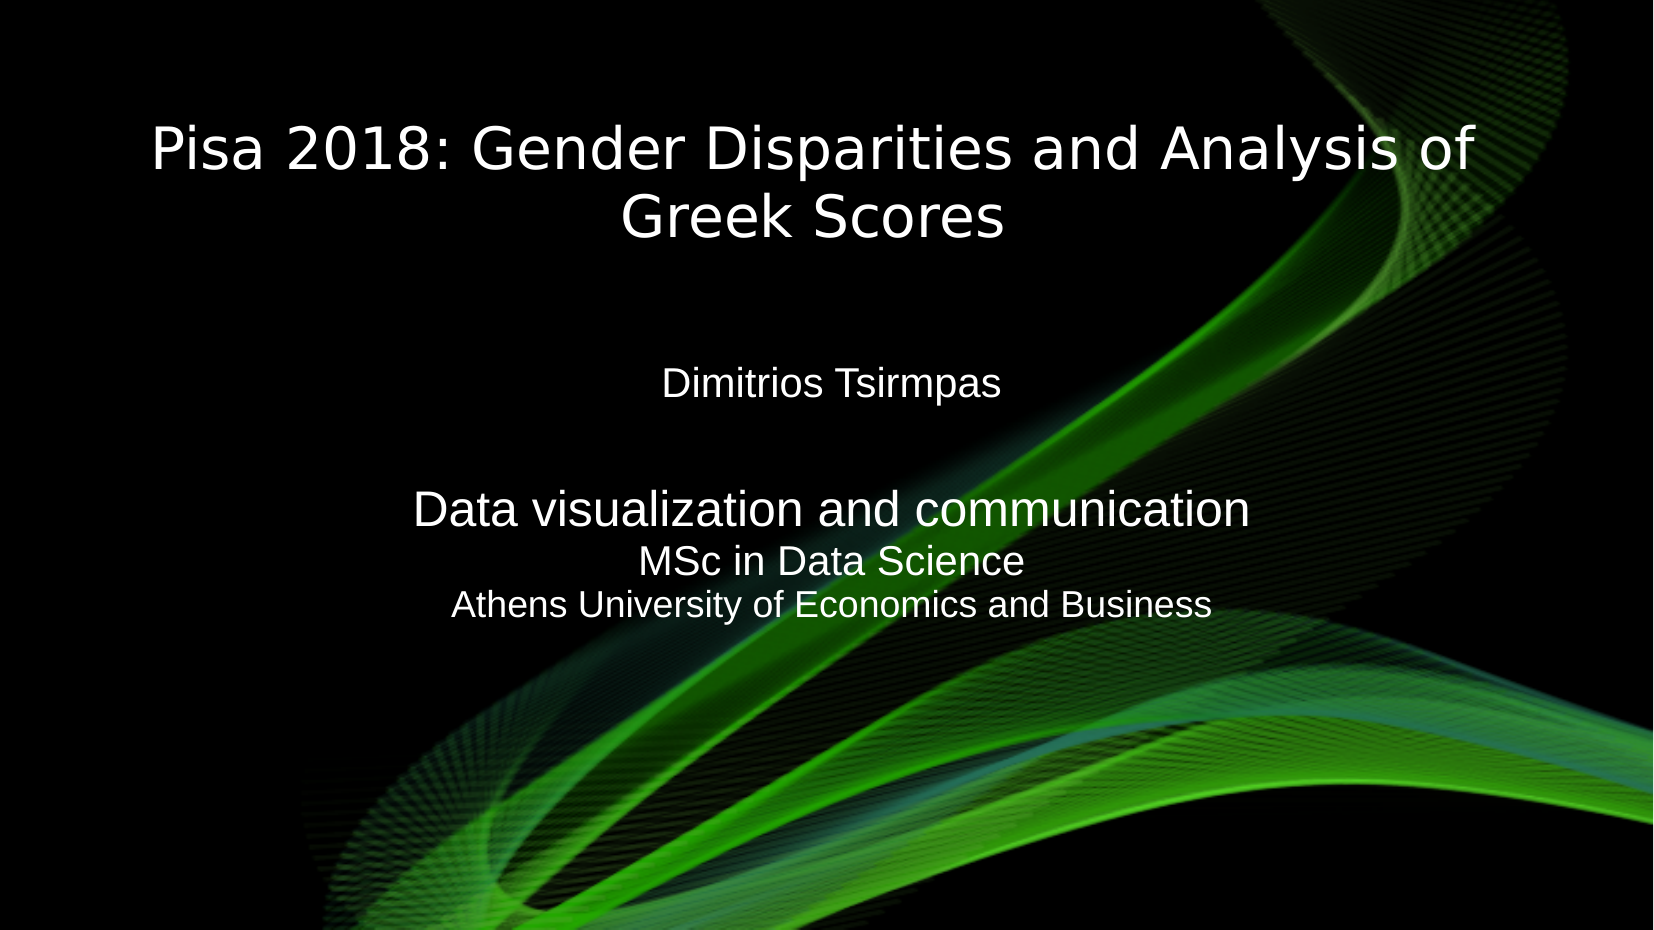

# Pisa 2018: Gender Disparities and Analysis of Greek Scores
Dimitrios Tsirmpas
Data visualization and communication
MSc in Data Science
Athens University of Economics and Business